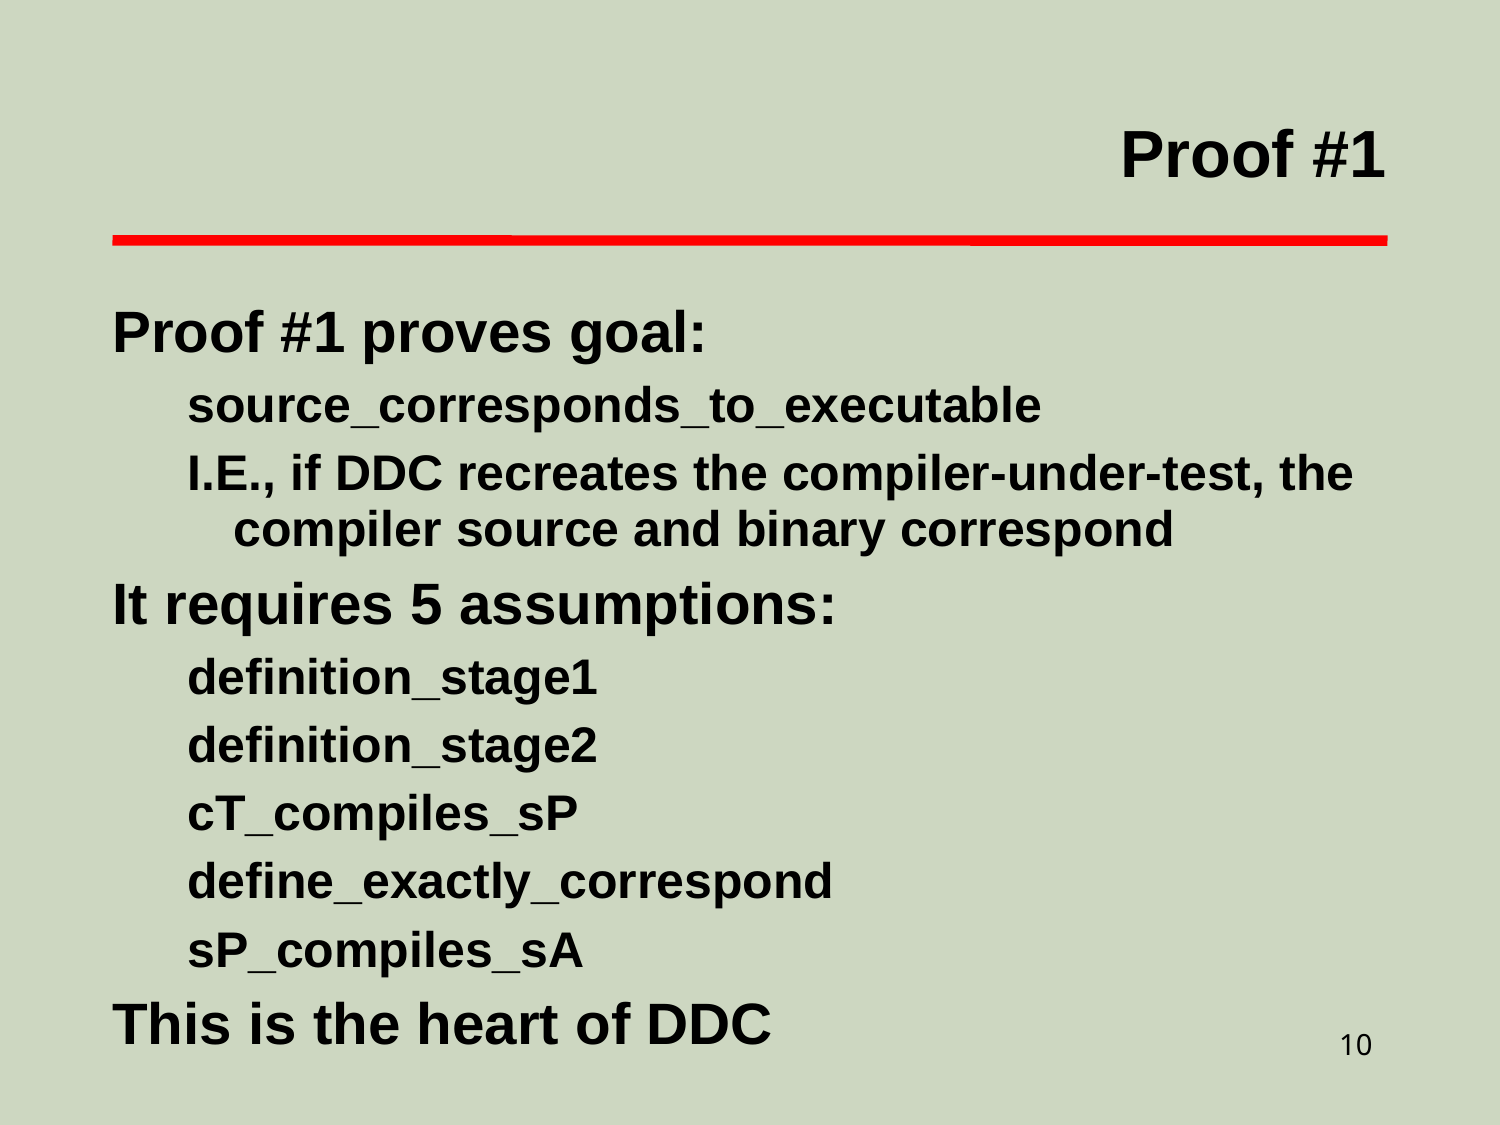

# Proof #1
Proof #1 proves goal:
source_corresponds_to_executable
I.E., if DDC recreates the compiler-under-test, the compiler source and binary correspond
It requires 5 assumptions:
definition_stage1
definition_stage2
cT_compiles_sP
define_exactly_correspond
sP_compiles_sA
This is the heart of DDC